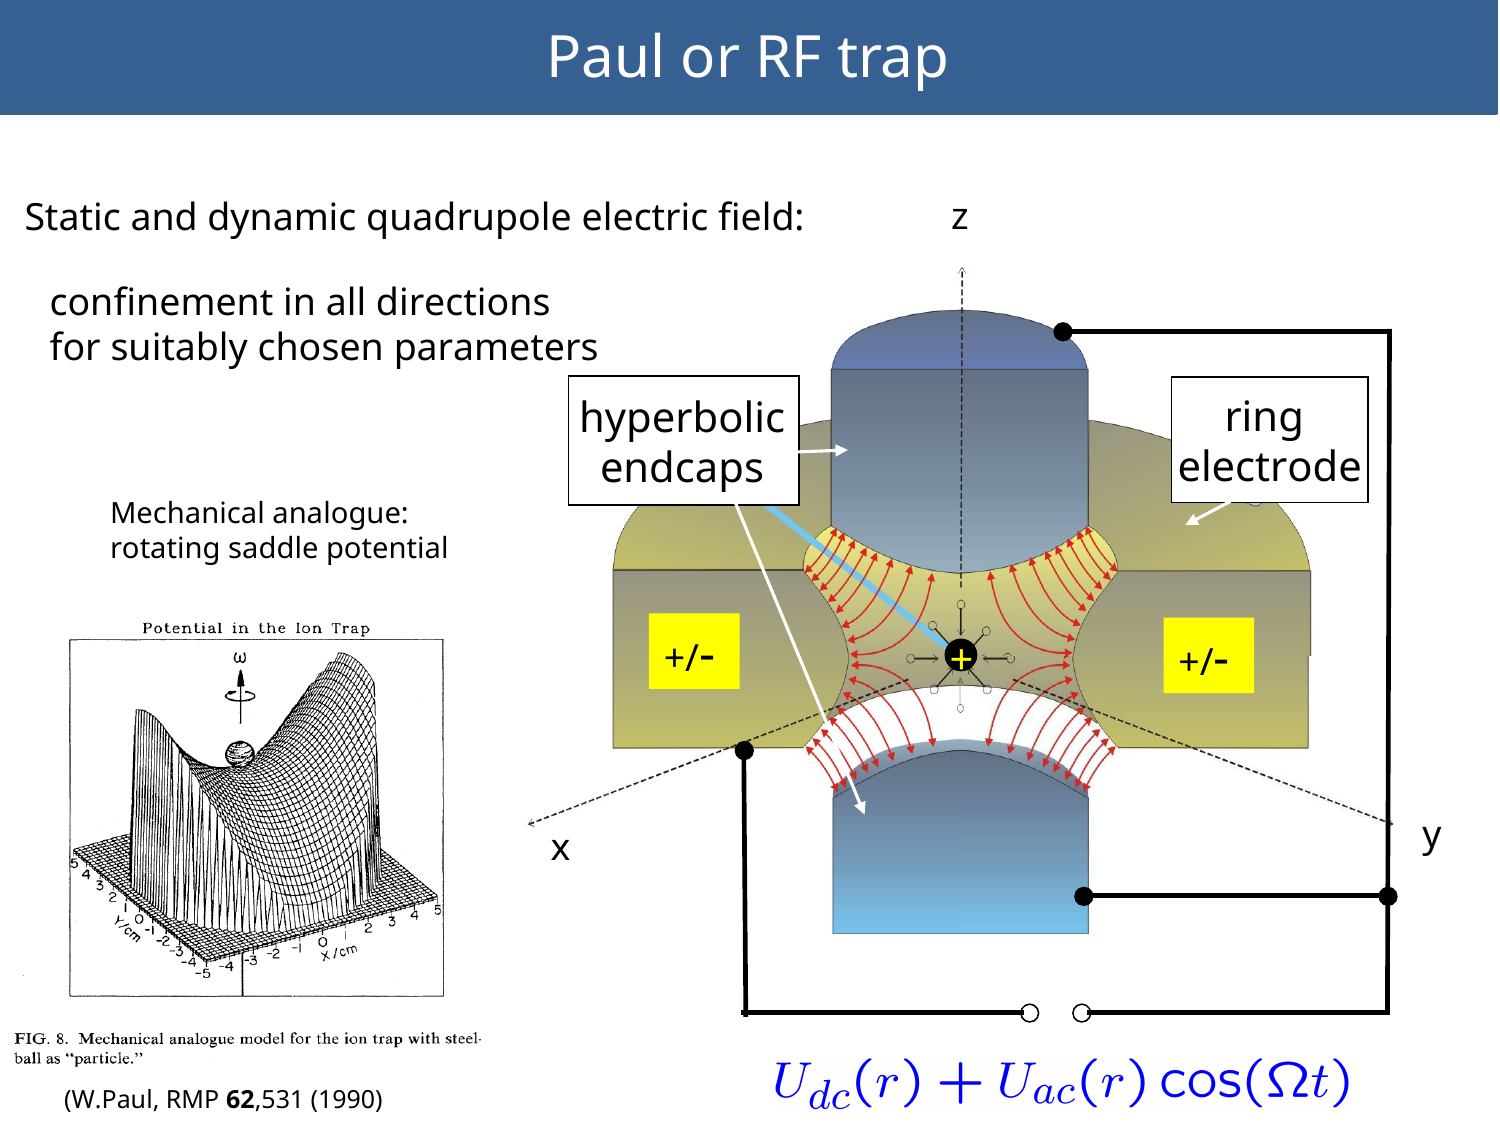

# Paul or RF trap
z
Static and dynamic quadrupole electric field:
confinement in all directions
for suitably chosen parameters
hyperbolic
endcaps
ring
electrode
Mechanical analogue:
rotating saddle potential
(W.Paul, RMP 62,531 (1990)
+/-
+/-
+
y
x